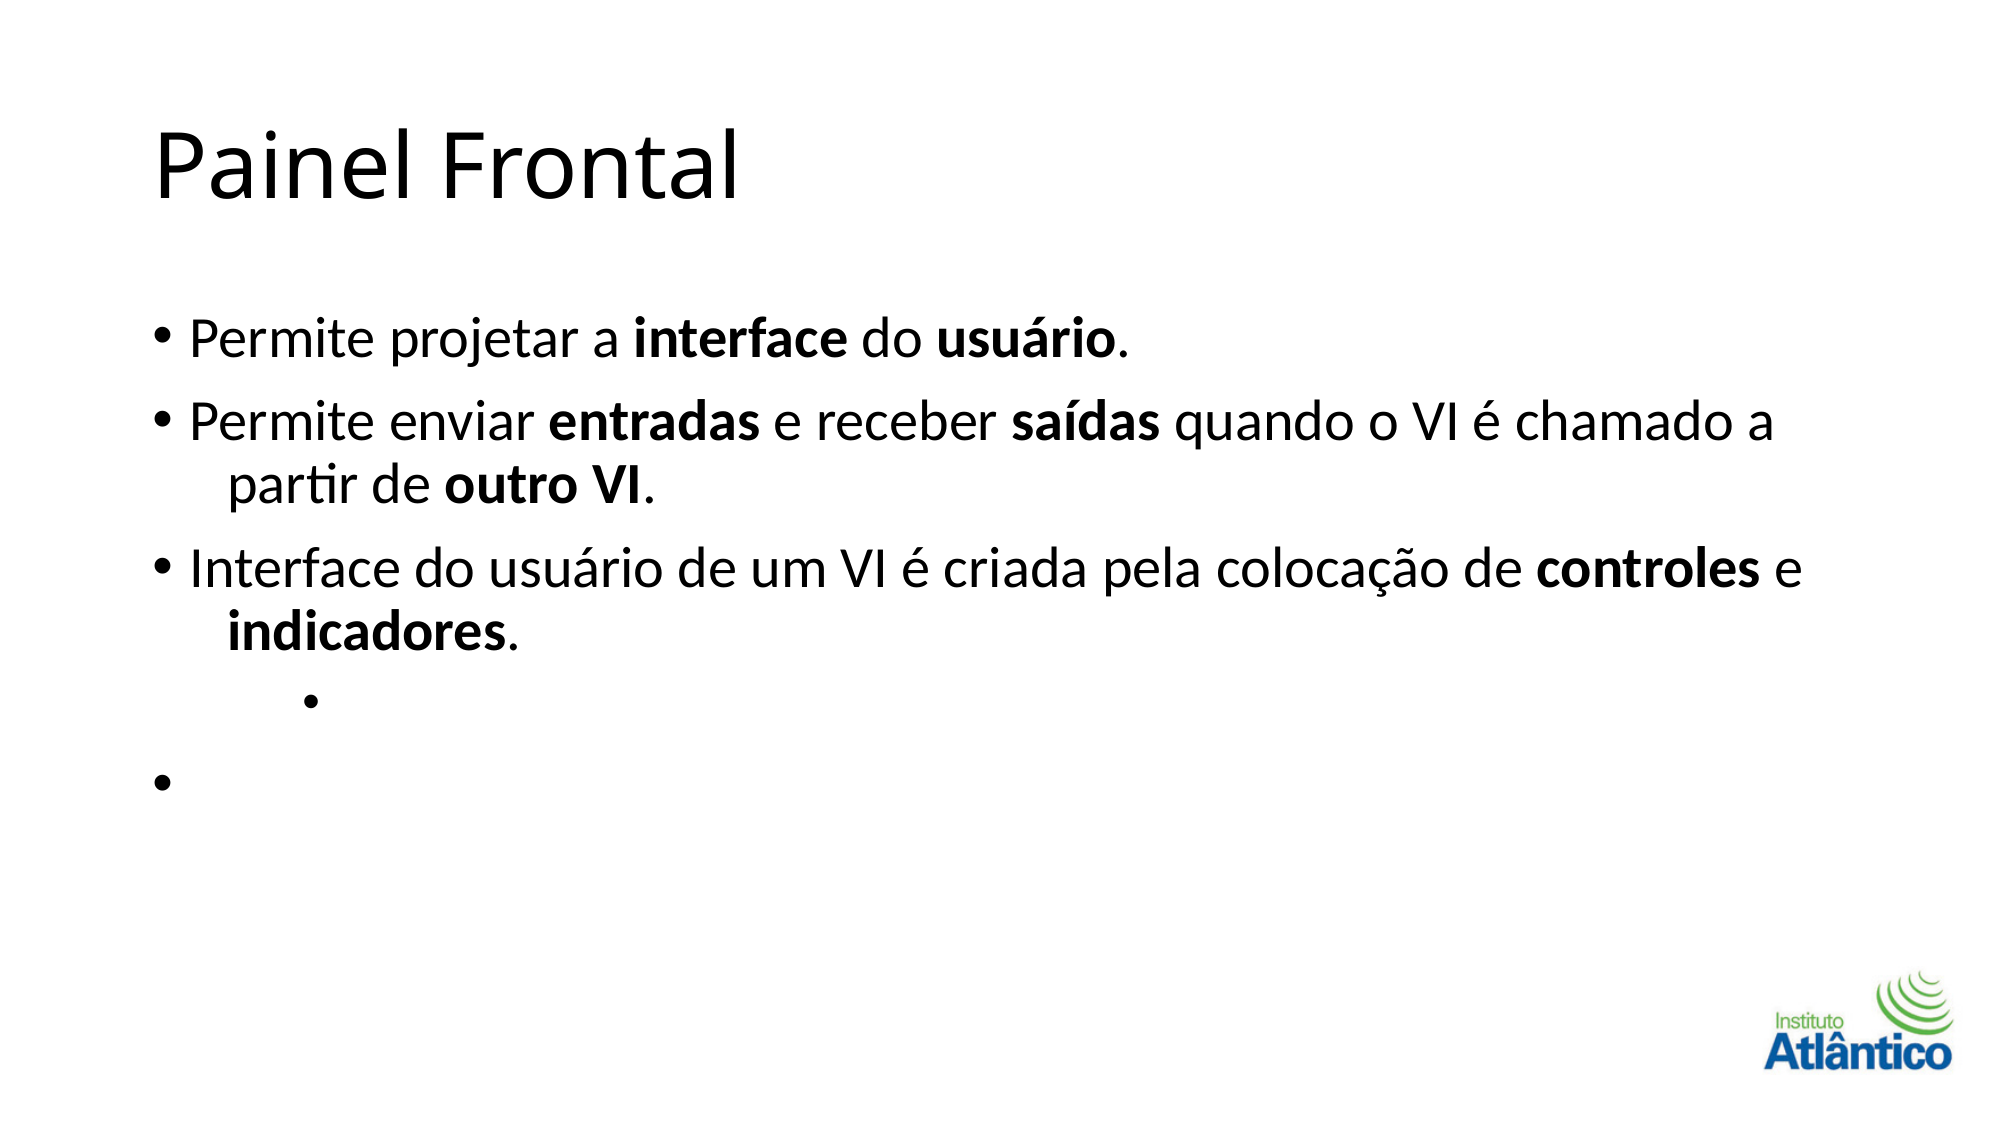

# Painel Frontal
Permite projetar a interface do usuário.
Permite enviar entradas e receber saídas quando o VI é chamado a partir de outro VI.
Interface do usuário de um VI é criada pela colocação de controles e indicadores.